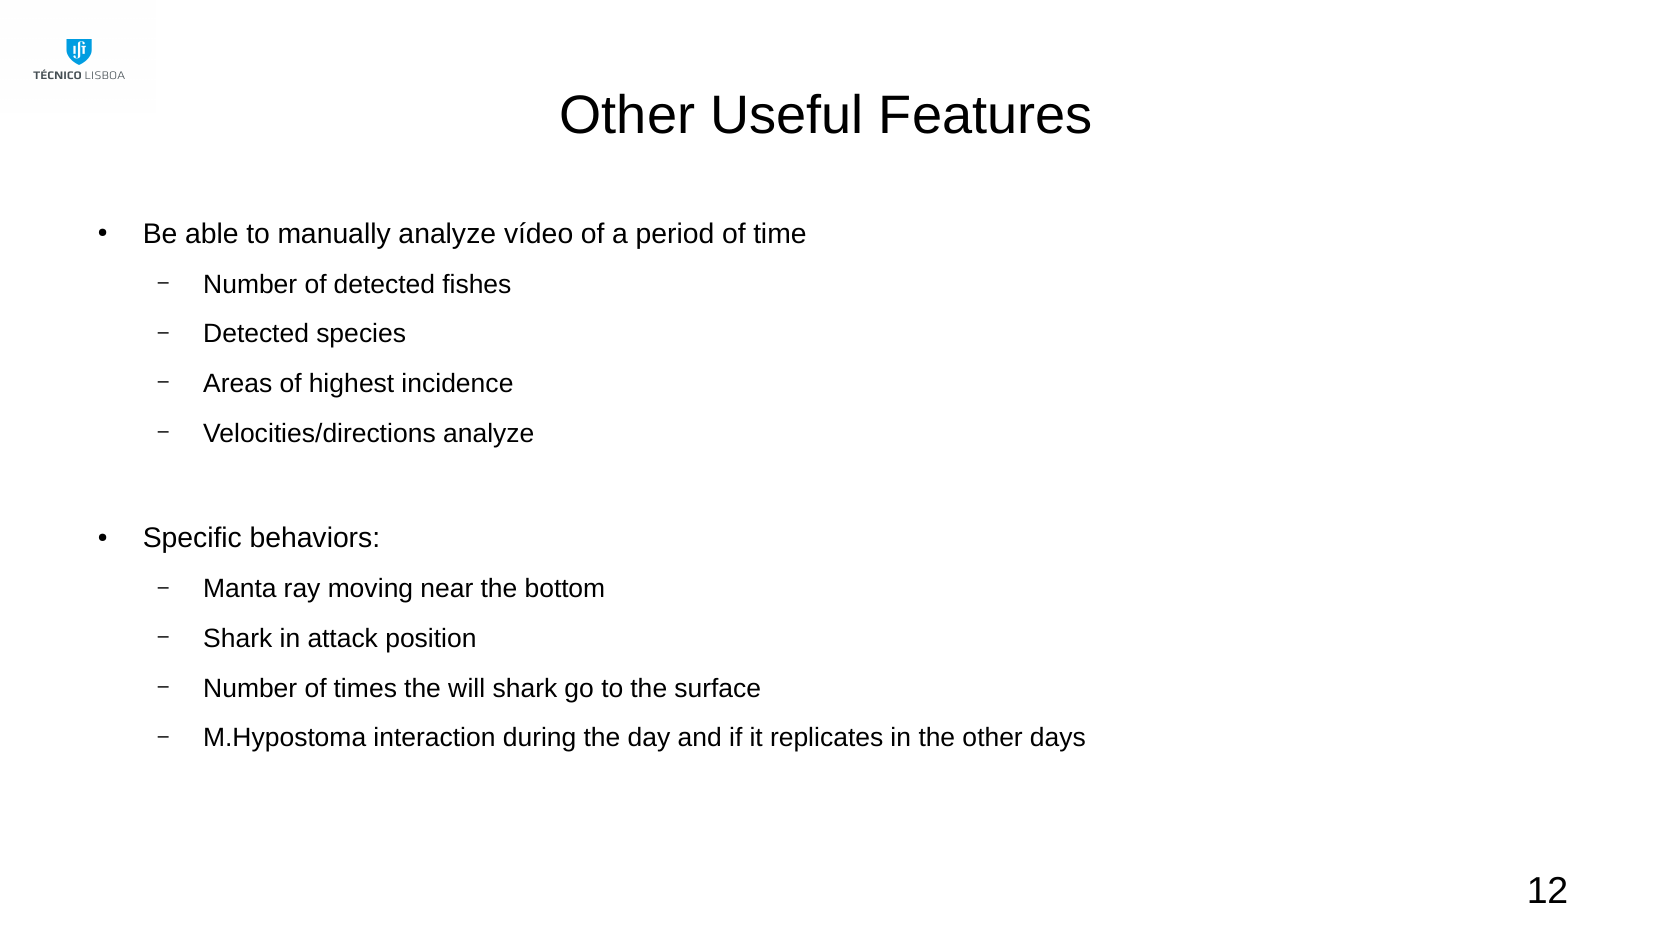

# Other Useful Features
Be able to manually analyze vídeo of a period of time
Number of detected fishes
Detected species
Areas of highest incidence
Velocities/directions analyze
Specific behaviors:
Manta ray moving near the bottom
Shark in attack position
Number of times the will shark go to the surface
M.Hypostoma interaction during the day and if it replicates in the other days